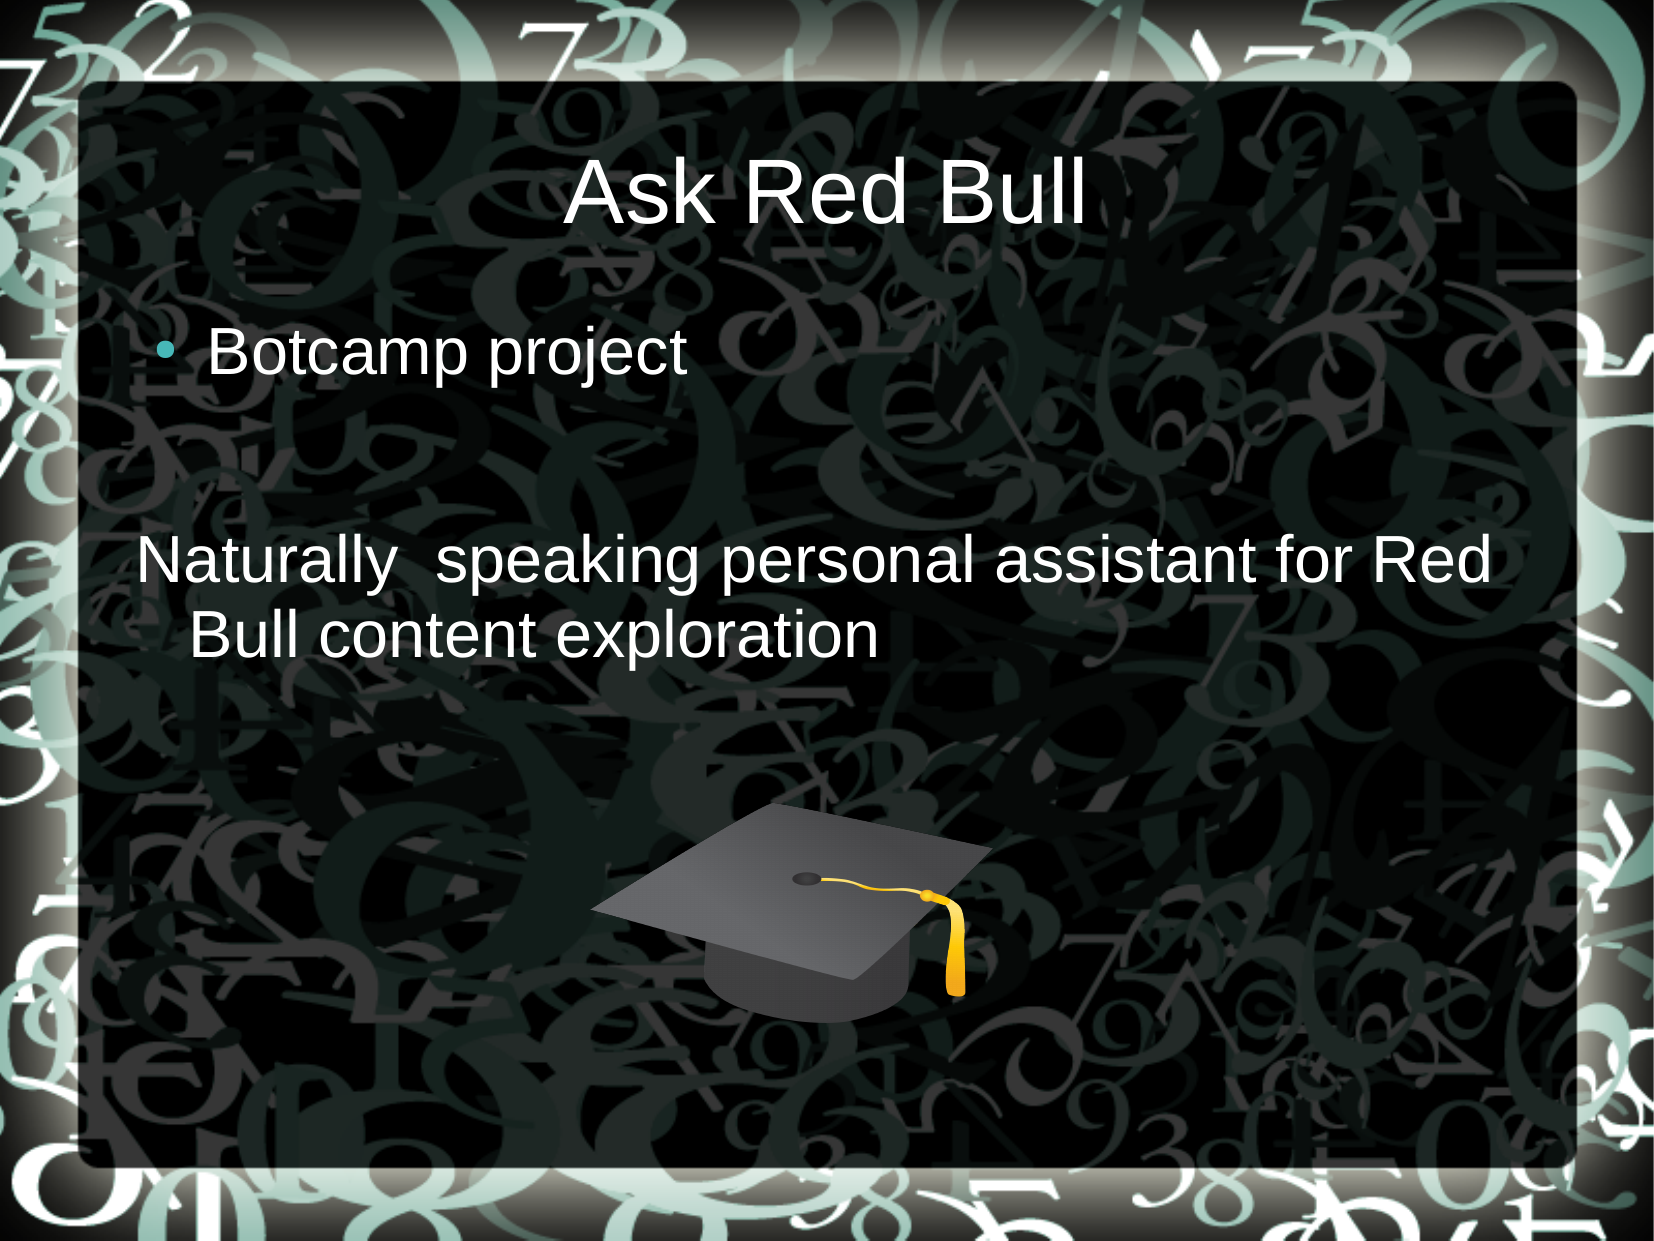

# Ask Red Bull
Botcamp project
Naturally speaking personal assistant for Red Bull content exploration